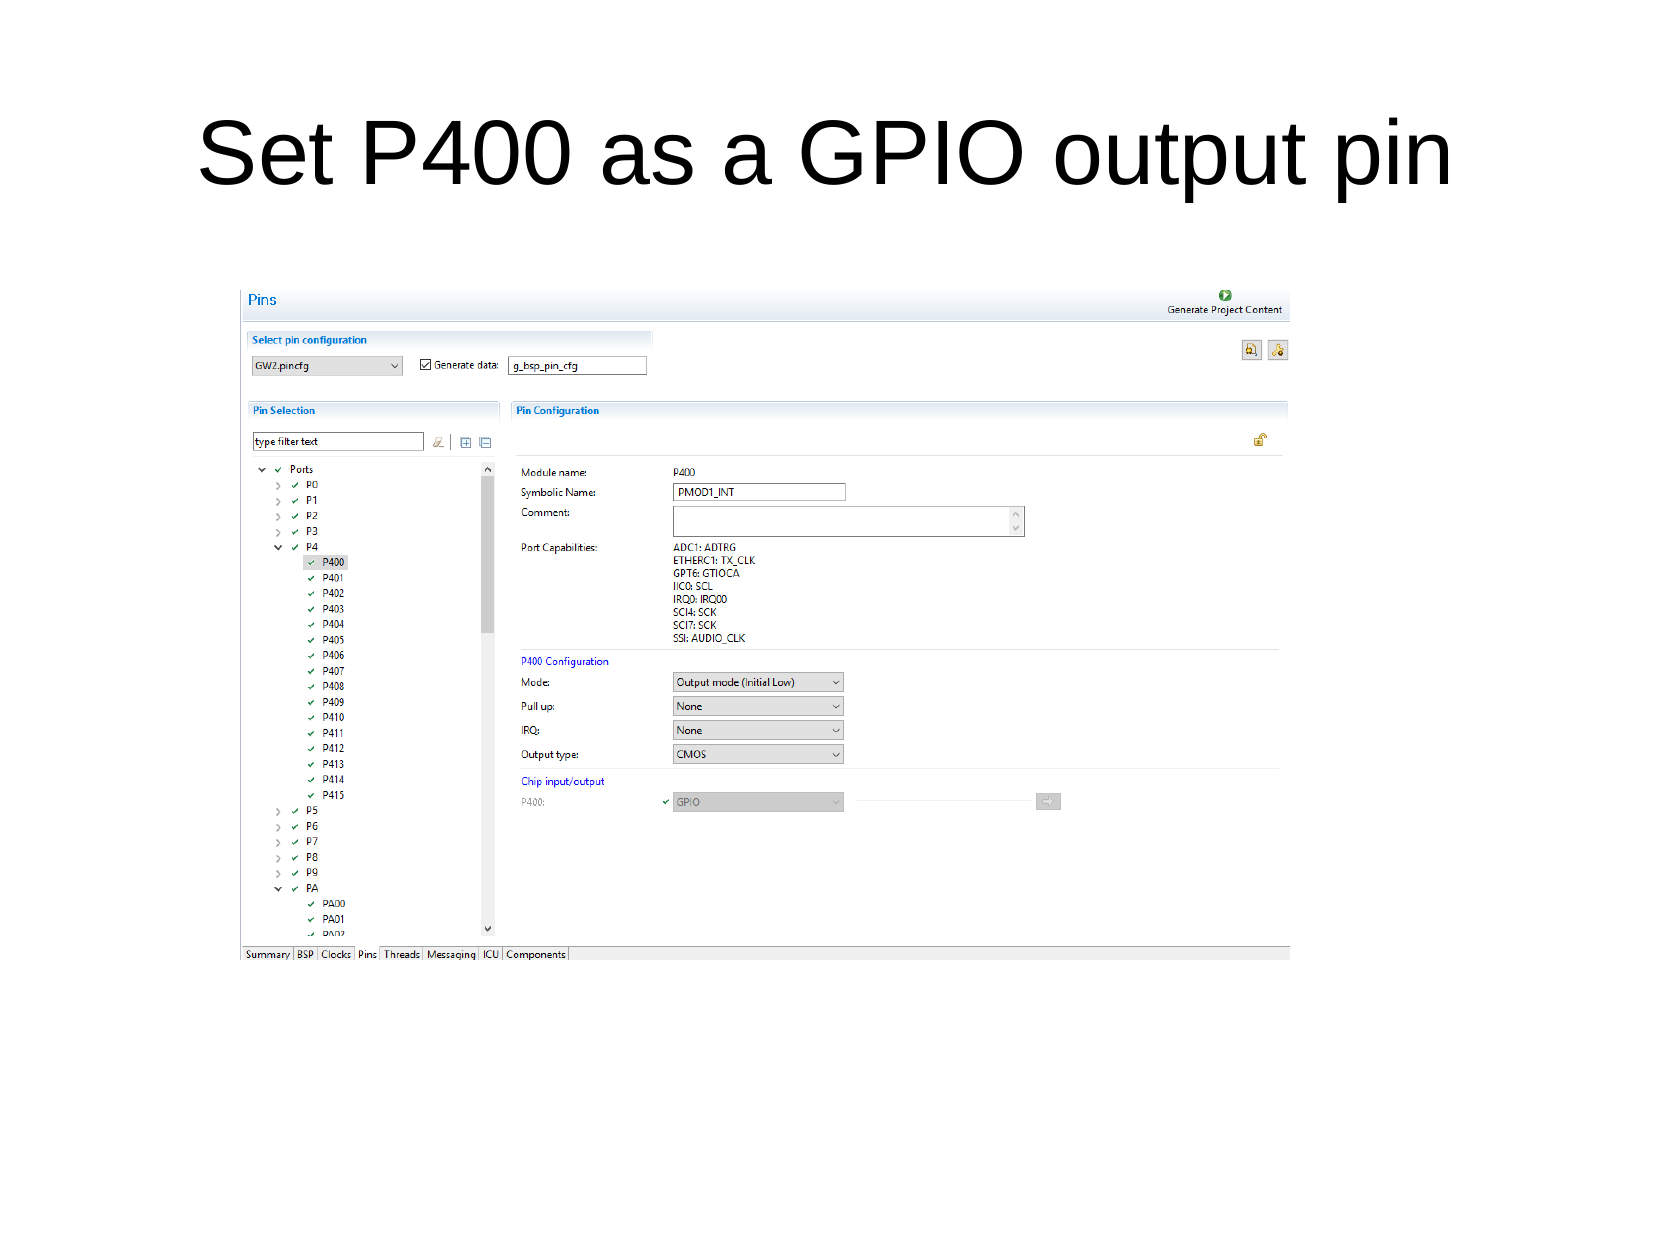

# Set P400 as a GPIO output pin